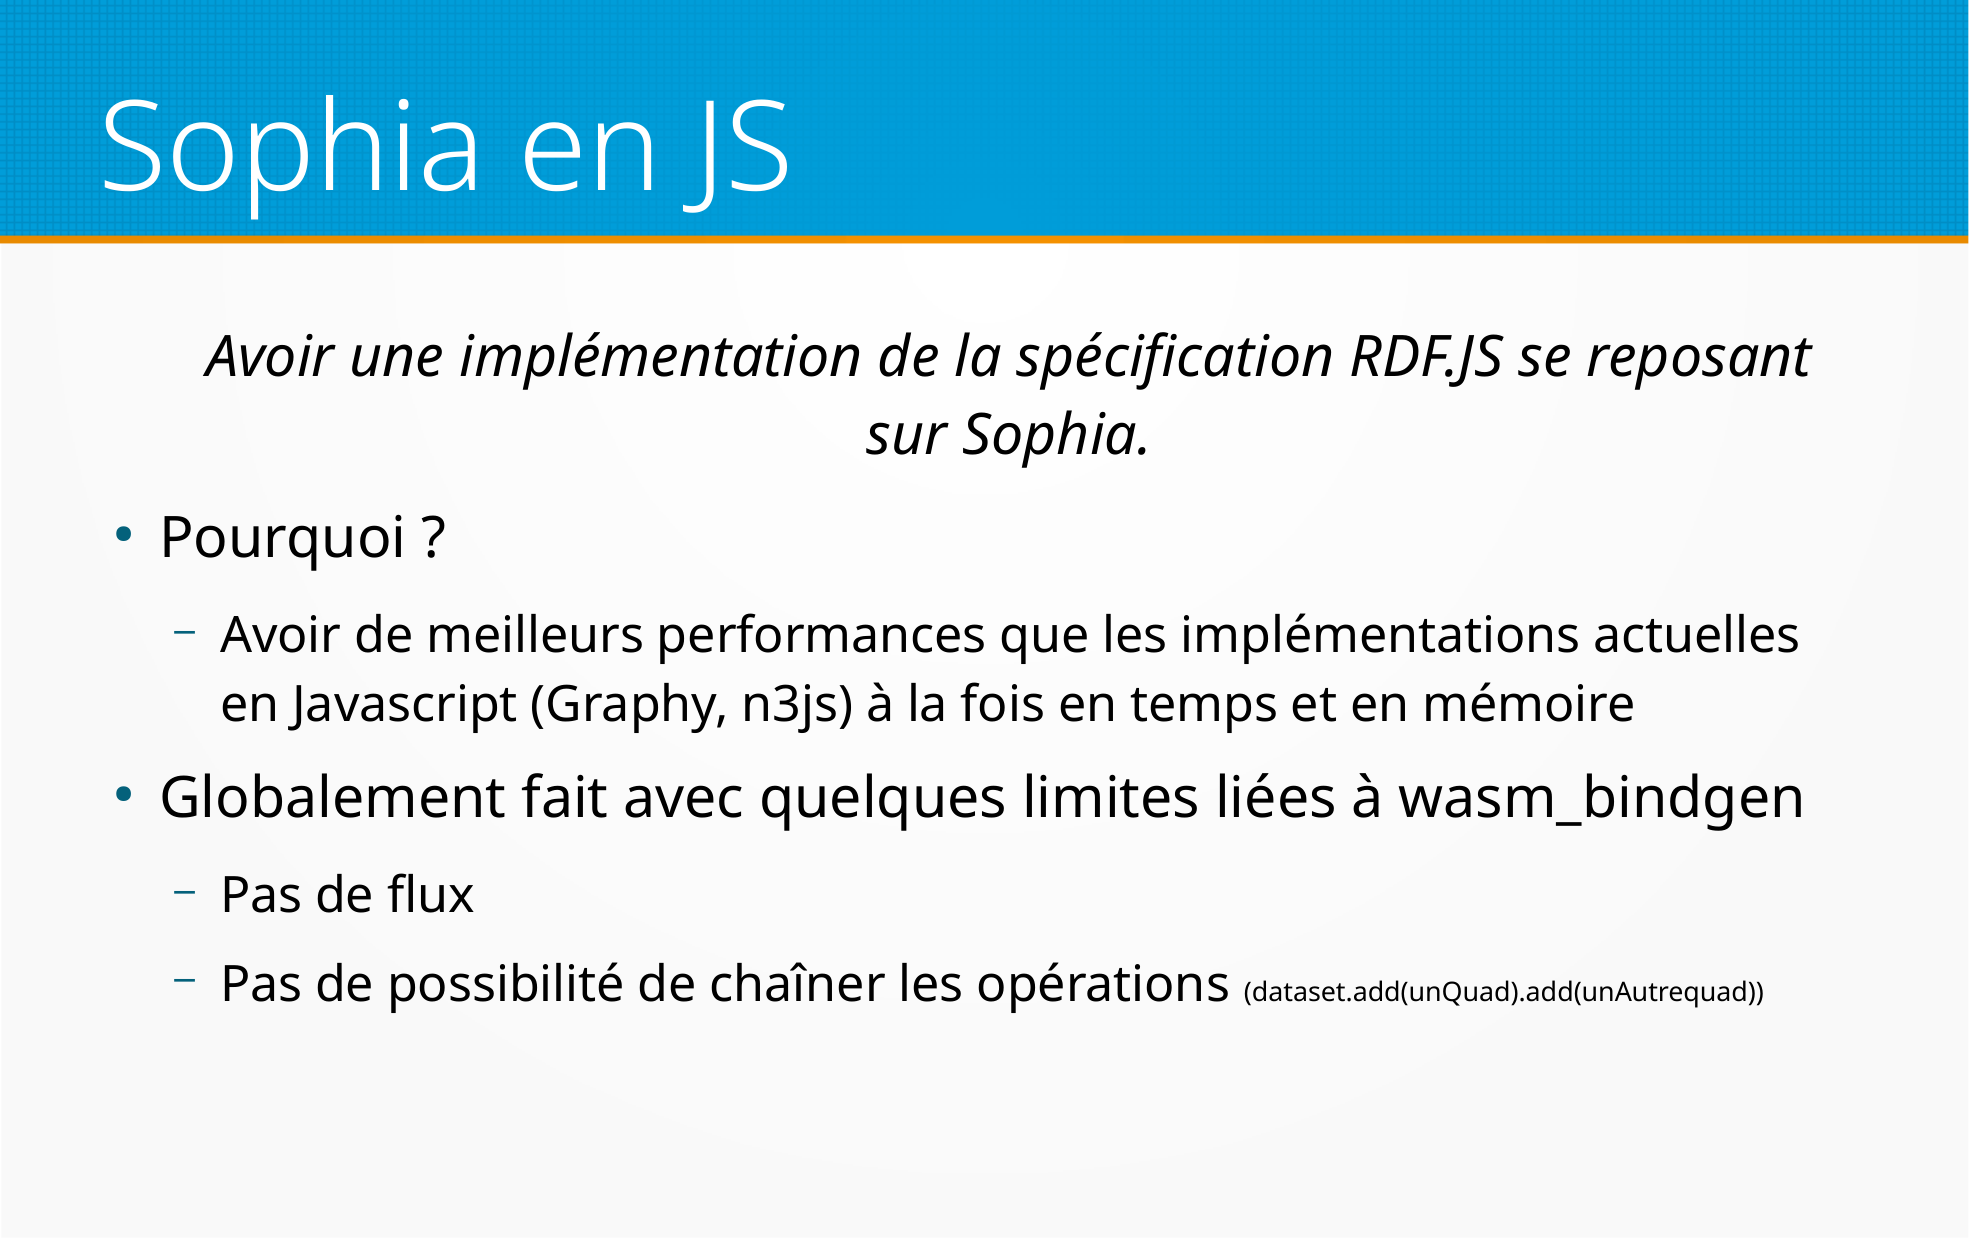

# Sophia en JS
Avoir une implémentation de la spécification RDF.JS se reposant sur Sophia.
Pourquoi ?
Avoir de meilleurs performances que les implémentations actuelles en Javascript (Graphy, n3js) à la fois en temps et en mémoire
Globalement fait avec quelques limites liées à wasm_bindgen
Pas de flux
Pas de possibilité de chaîner les opérations (dataset.add(unQuad).add(unAutrequad))